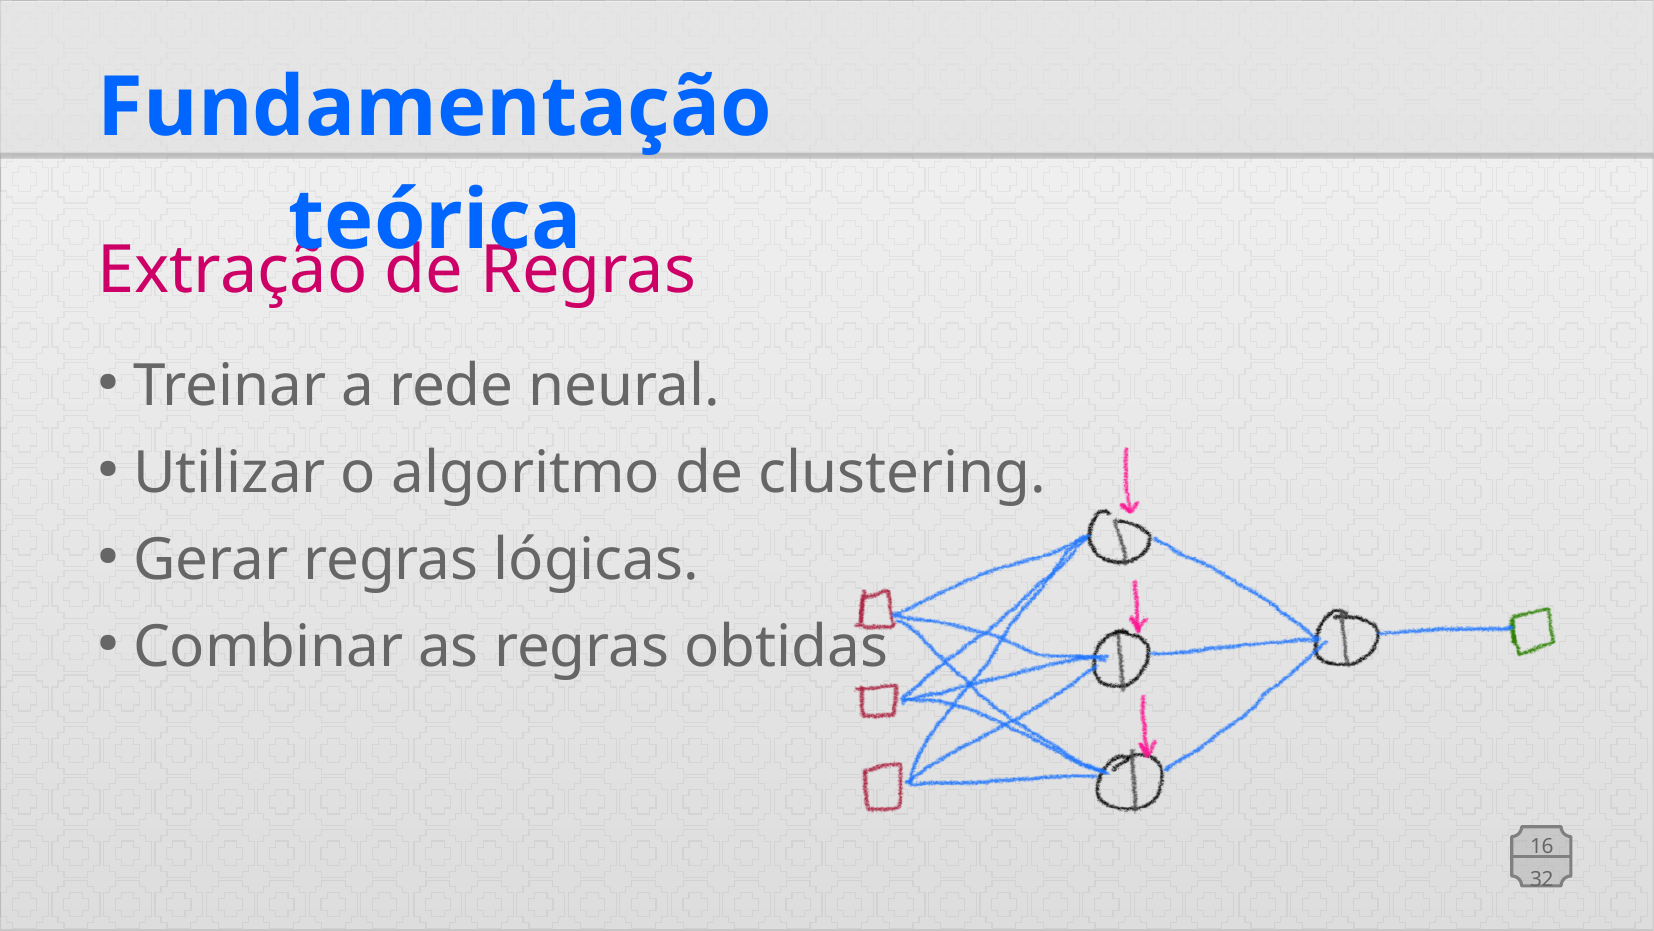

Fundamentação teórica
Extração de Regras
Treinar a rede neural.
Utilizar o algoritmo de clustering.
Gerar regras lógicas.
Combinar as regras obtidas